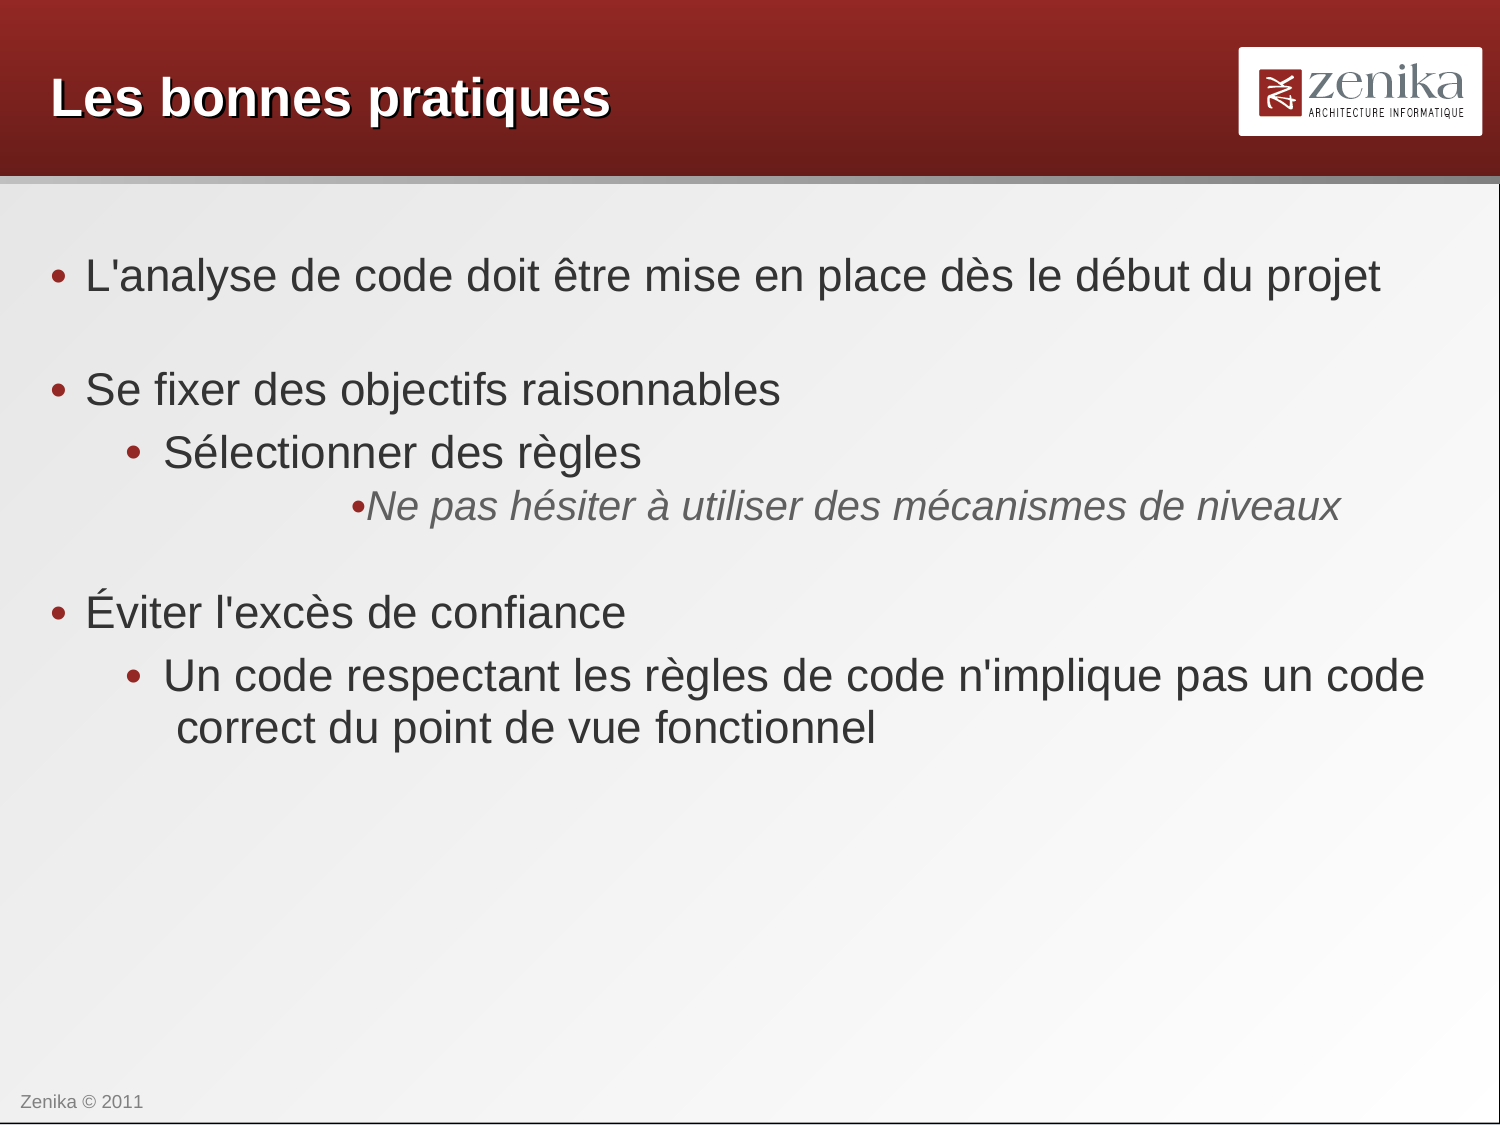

# Les bonnes pratiques
L'analyse de code doit être mise en place dès le début du projet
Se fixer des objectifs raisonnables
Sélectionner des règles
Ne pas hésiter à utiliser des mécanismes de niveaux
Éviter l'excès de confiance
Un code respectant les règles de code n'implique pas un code correct du point de vue fonctionnel